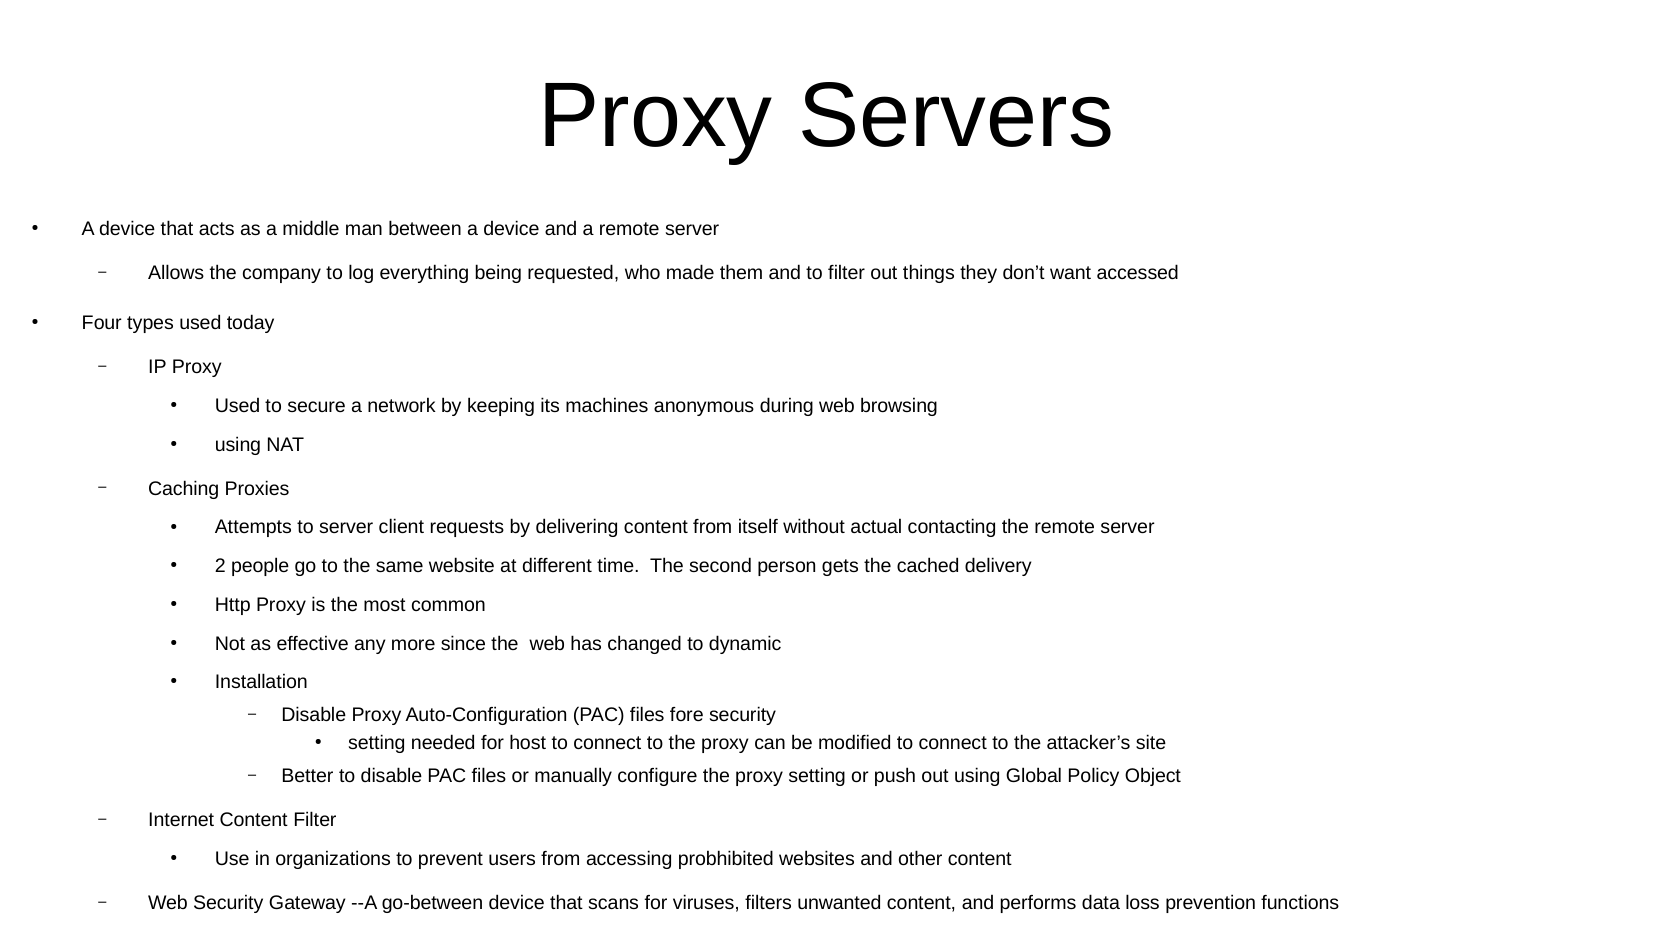

# Proxy Servers
A device that acts as a middle man between a device and a remote server
Allows the company to log everything being requested, who made them and to filter out things they don’t want accessed
Four types used today
IP Proxy
Used to secure a network by keeping its machines anonymous during web browsing
using NAT
Caching Proxies
Attempts to server client requests by delivering content from itself without actual contacting the remote server
2 people go to the same website at different time. The second person gets the cached delivery
Http Proxy is the most common
Not as effective any more since the web has changed to dynamic
Installation
Disable Proxy Auto-Configuration (PAC) files fore security
setting needed for host to connect to the proxy can be modified to connect to the attacker’s site
Better to disable PAC files or manually configure the proxy setting or push out using Global Policy Object
Internet Content Filter
Use in organizations to prevent users from accessing probhibited websites and other content
Web Security Gateway --A go-between device that scans for viruses, filters unwanted content, and performs data loss prevention functions